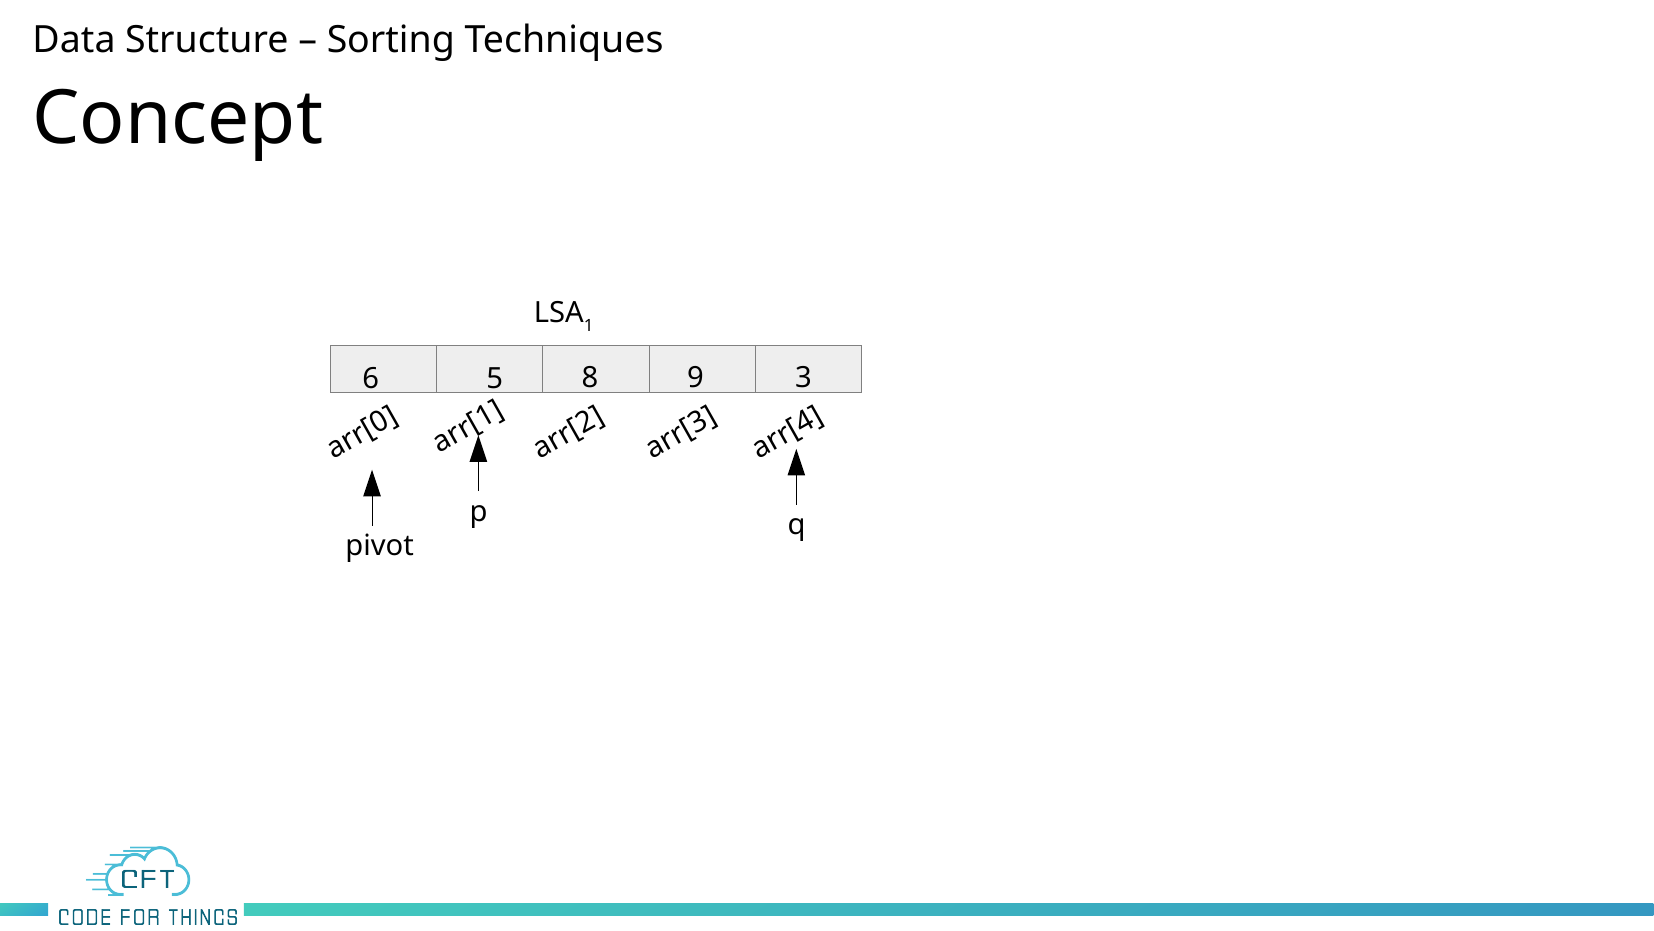

# Data Structure – Sorting Techniques Concept
LSA1
arr[1]
arr[4]
arr[3]
arr[2]
8
9
 3
6
5
arr[0]
p
q
pivot